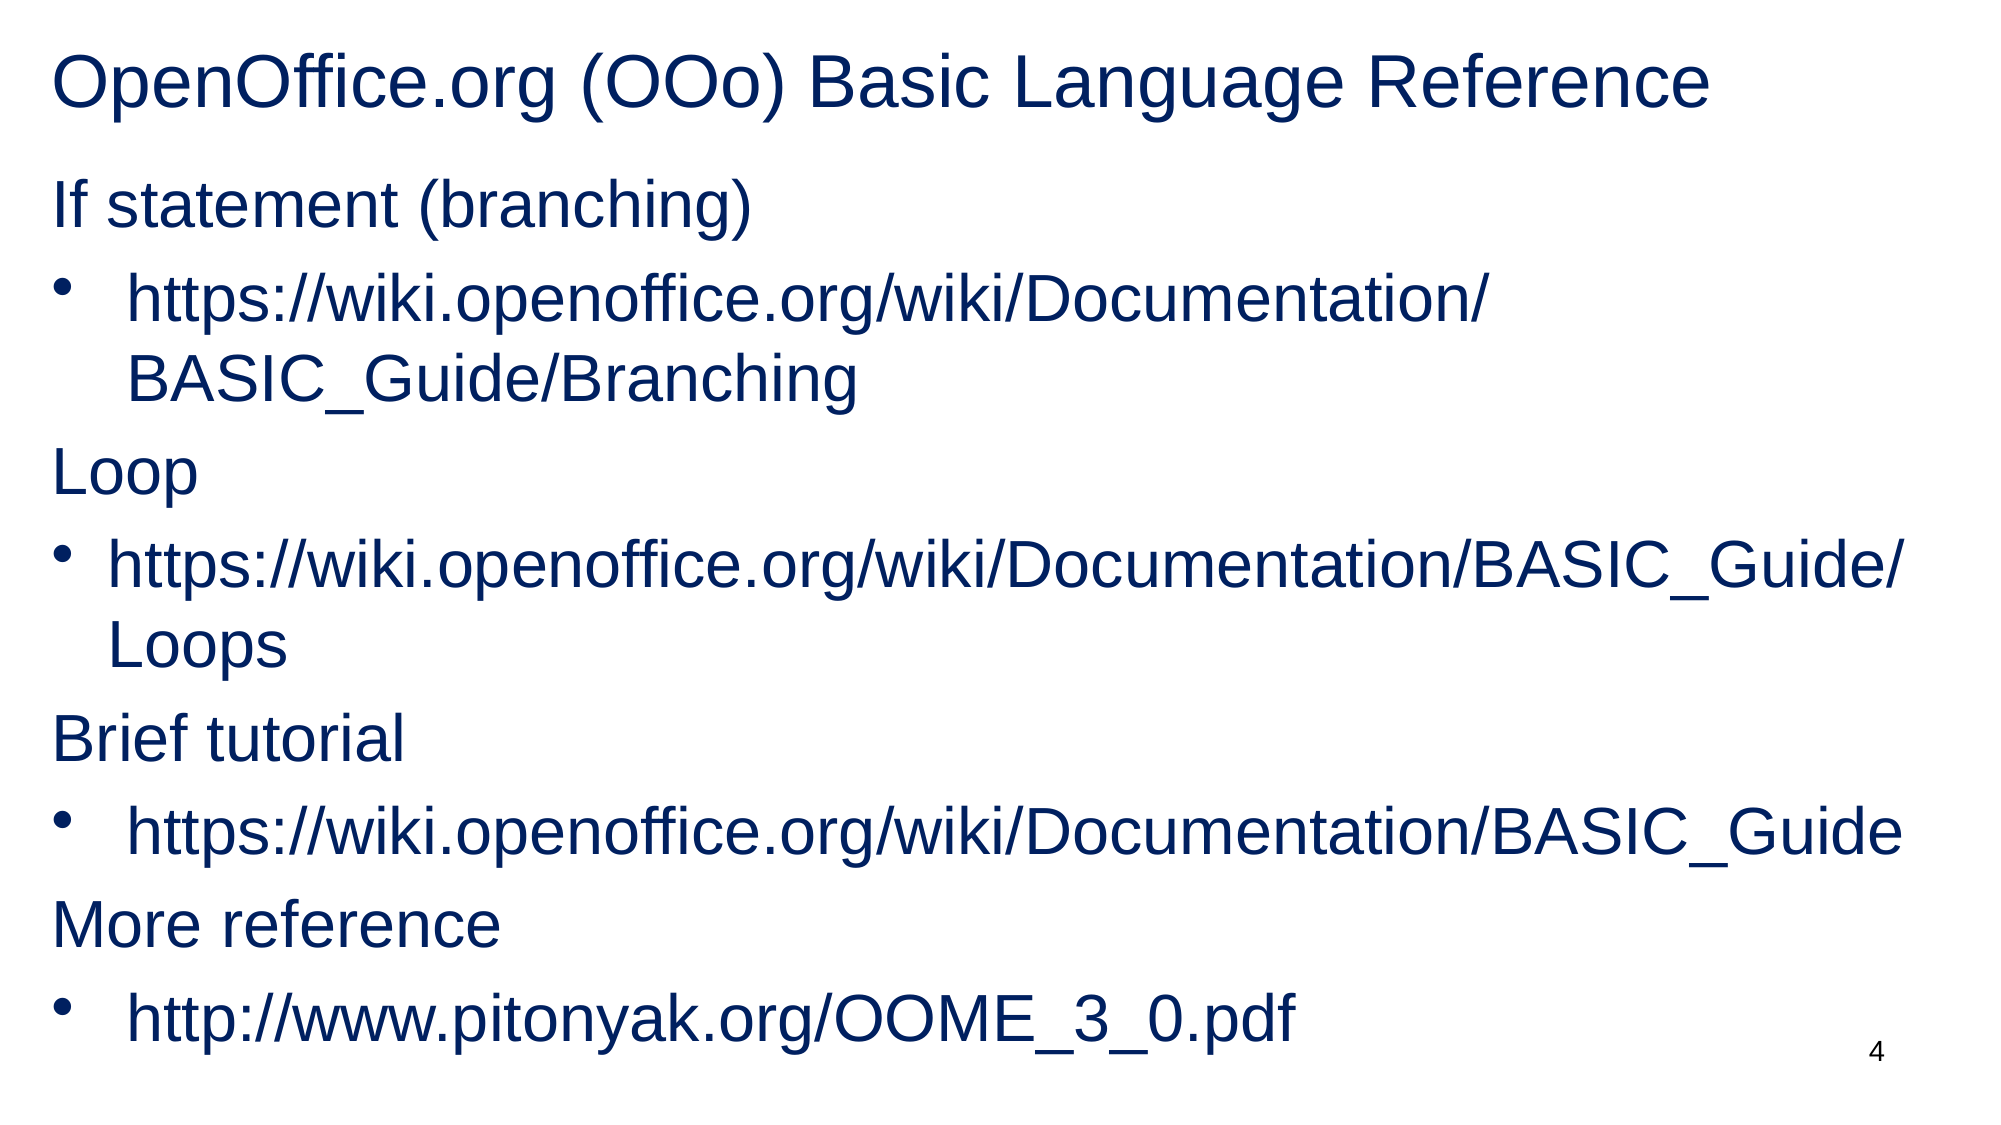

# OpenOffice.org (OOo) Basic Language Reference
If statement (branching)
https://wiki.openoffice.org/wiki/Documentation/BASIC_Guide/Branching
Loop
https://wiki.openoffice.org/wiki/Documentation/BASIC_Guide/Loops
Brief tutorial
https://wiki.openoffice.org/wiki/Documentation/BASIC_Guide
More reference
http://www.pitonyak.org/OOME_3_0.pdf